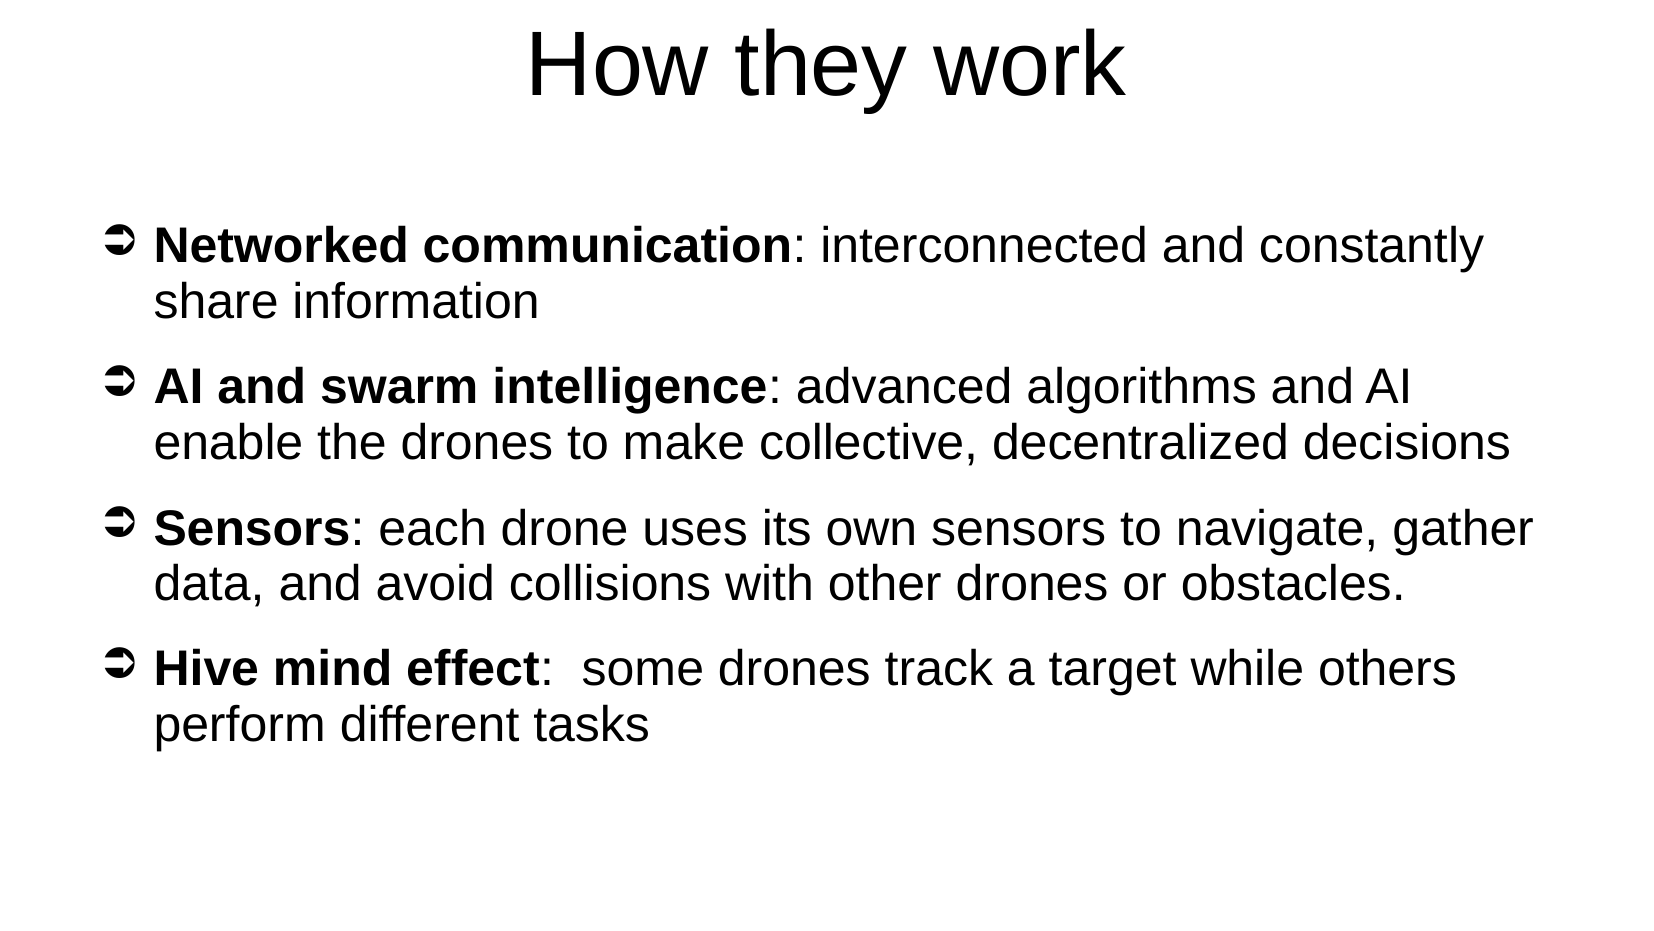

# How they work
Networked communication: interconnected and constantly share information
AI and swarm intelligence: advanced algorithms and AI enable the drones to make collective, decentralized decisions
Sensors: each drone uses its own sensors to navigate, gather data, and avoid collisions with other drones or obstacles.
Hive mind effect: some drones track a target while others perform different tasks